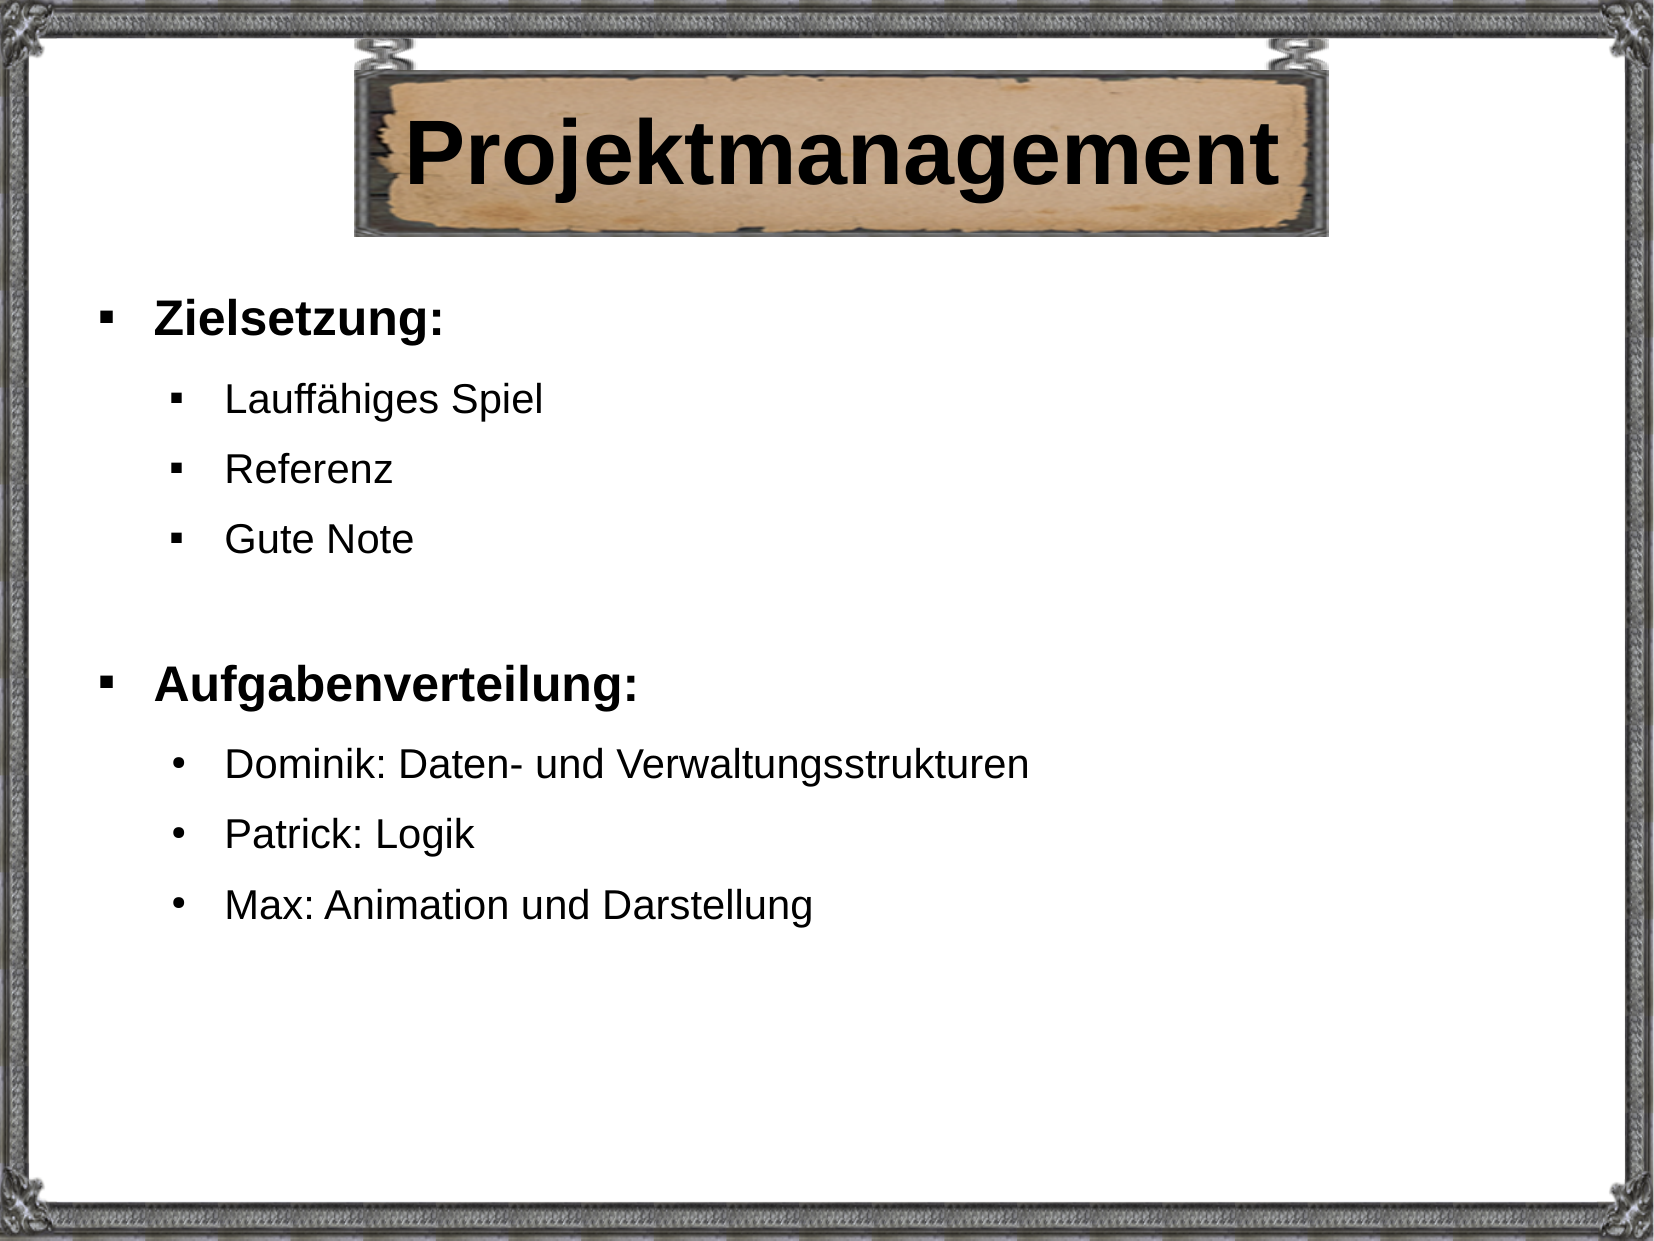

# Projektmanagement
Zielsetzung:
Lauffähiges Spiel
Referenz
Gute Note
Aufgabenverteilung:
Dominik: Daten- und Verwaltungsstrukturen
Patrick: Logik
Max: Animation und Darstellung